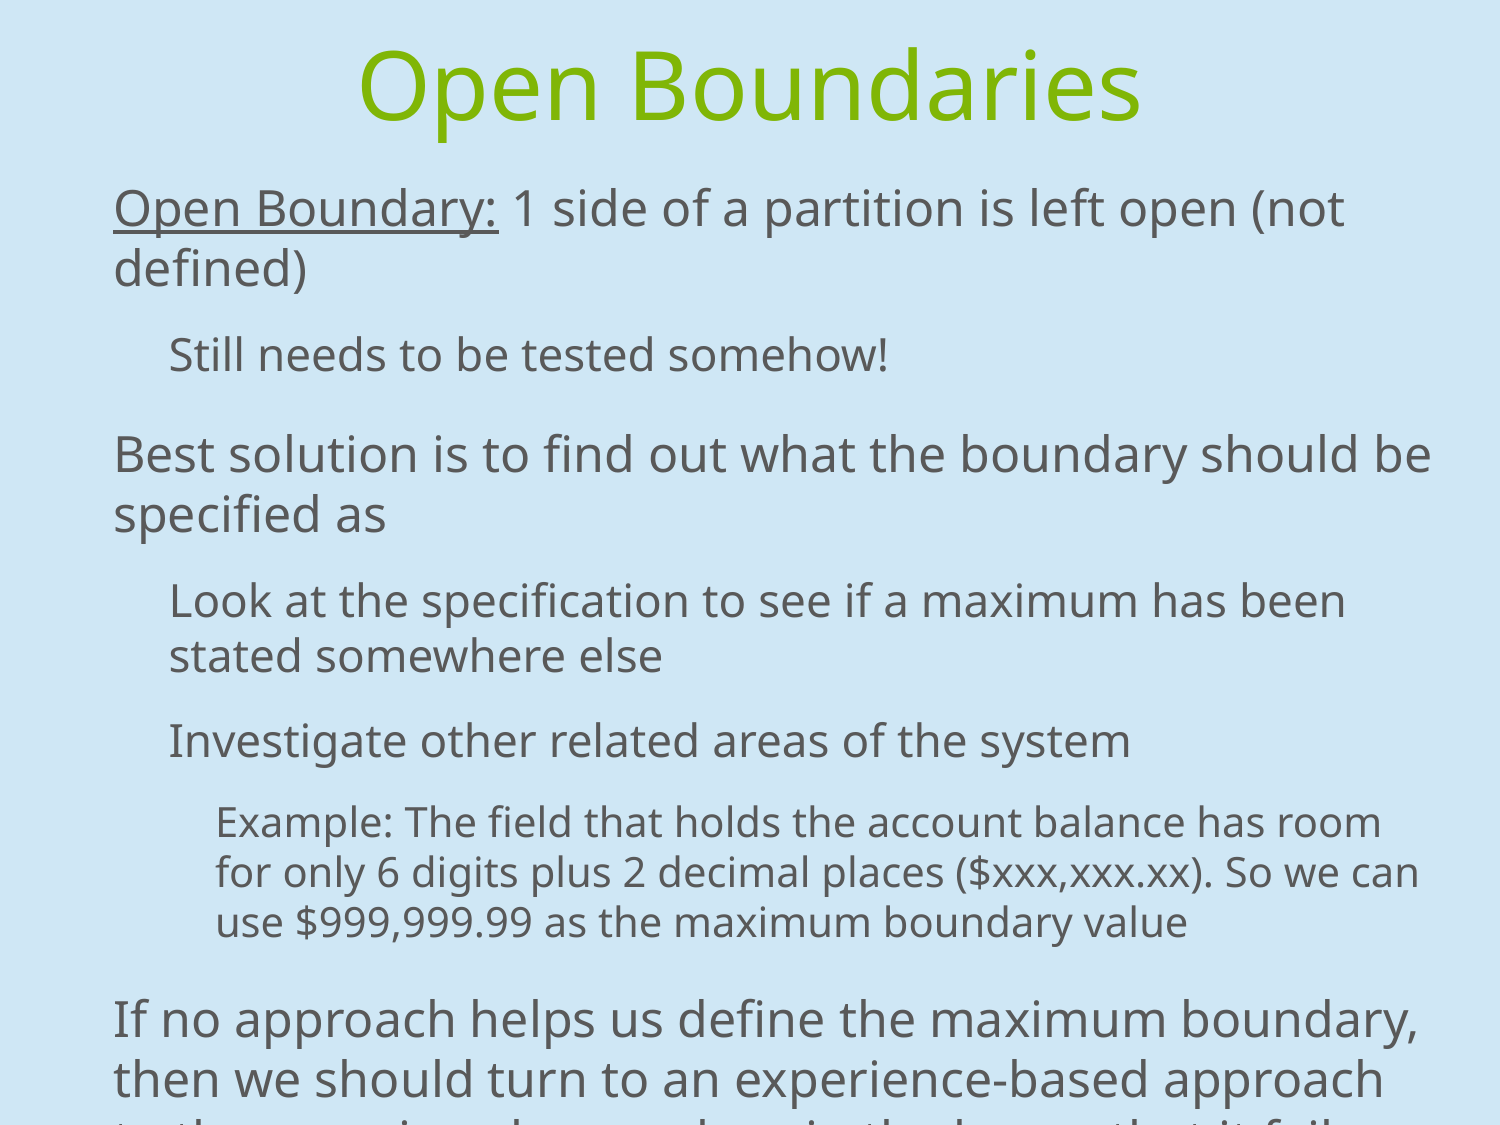

# Open Boundaries
Open Boundary: 1 side of a partition is left open (not defined)
Still needs to be tested somehow!
Best solution is to find out what the boundary should be specified as
Look at the specification to see if a maximum has been stated somewhere else
Investigate other related areas of the system
Example: The field that holds the account balance has room for only 6 digits plus 2 decimal places ($xxx,xxx.xx). So we can use $999,999.99 as the maximum boundary value
If no approach helps us define the maximum boundary, then we should turn to an experience-based approach to throw various large values in the hopes that it fails